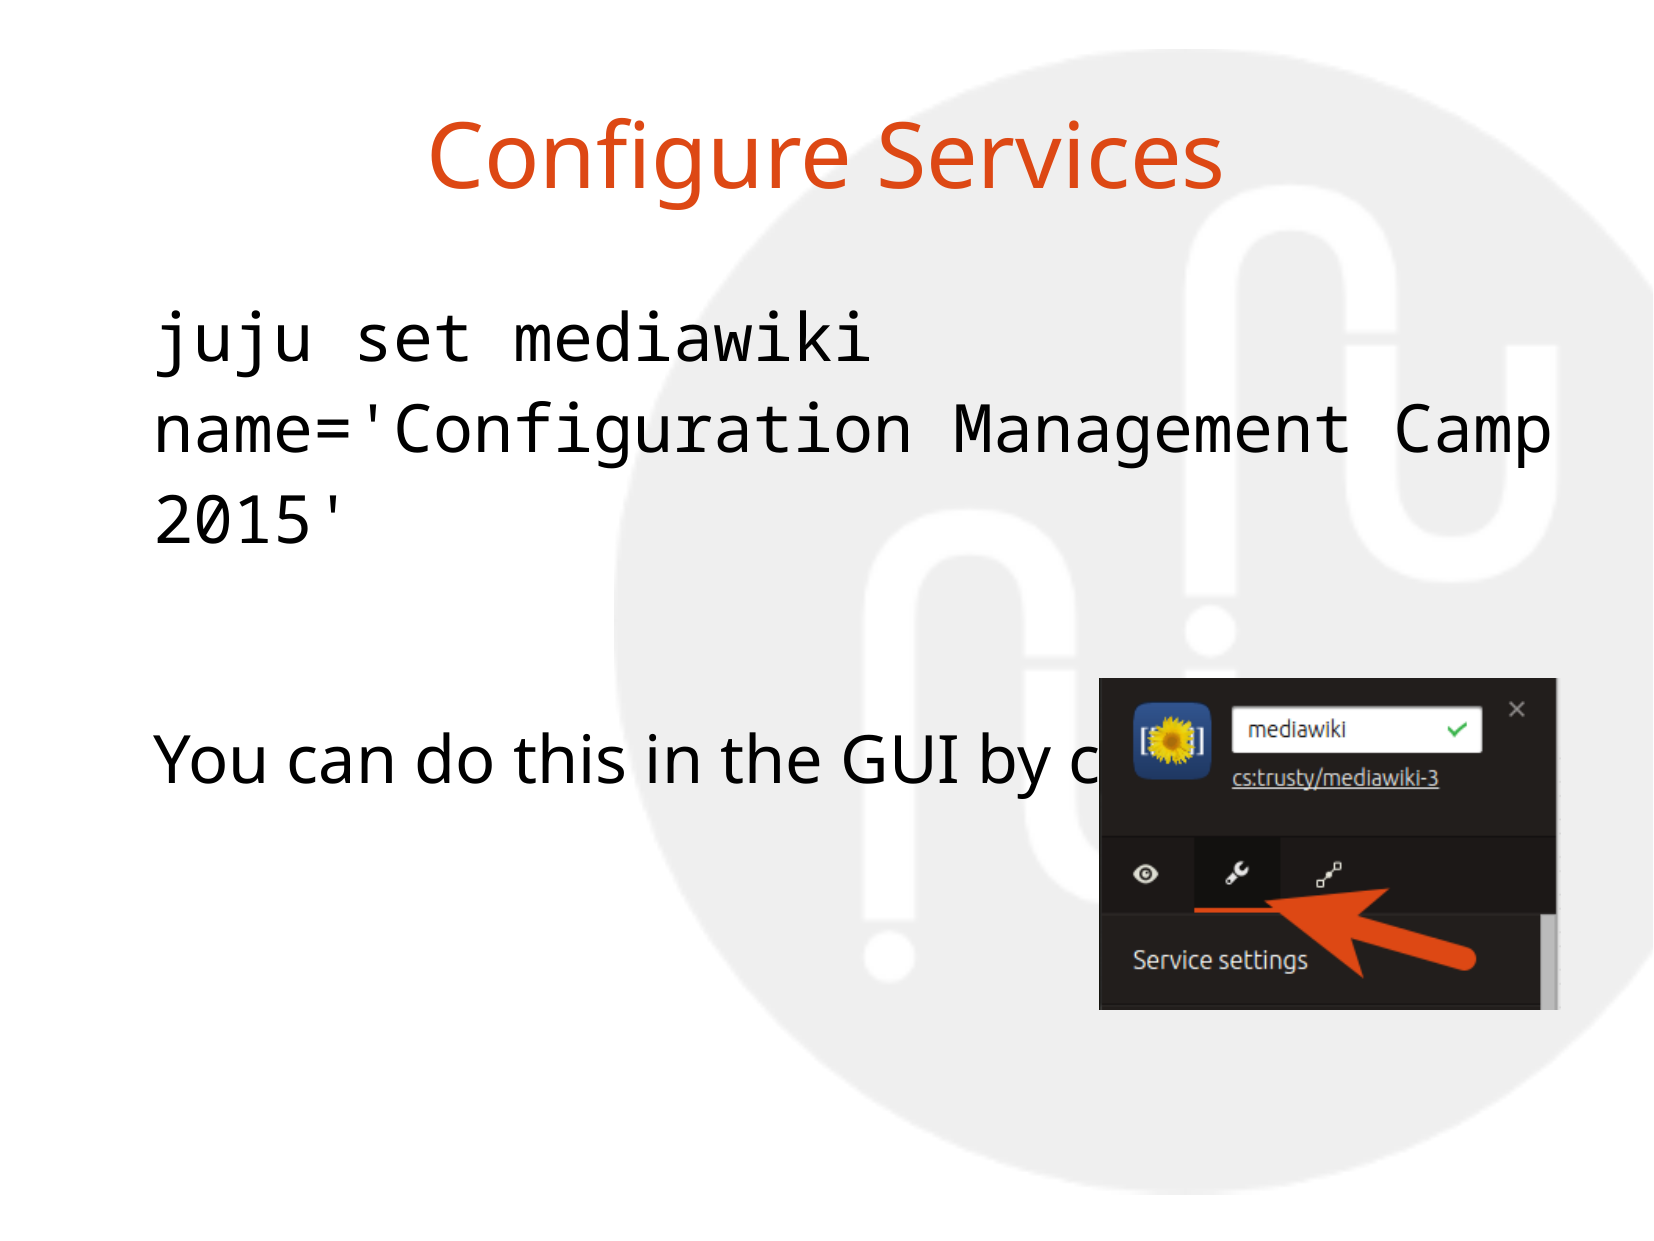

# Configure Services
juju set mediawiki name='Configuration Management Camp 2015'
You can do this in the GUI by clicking: